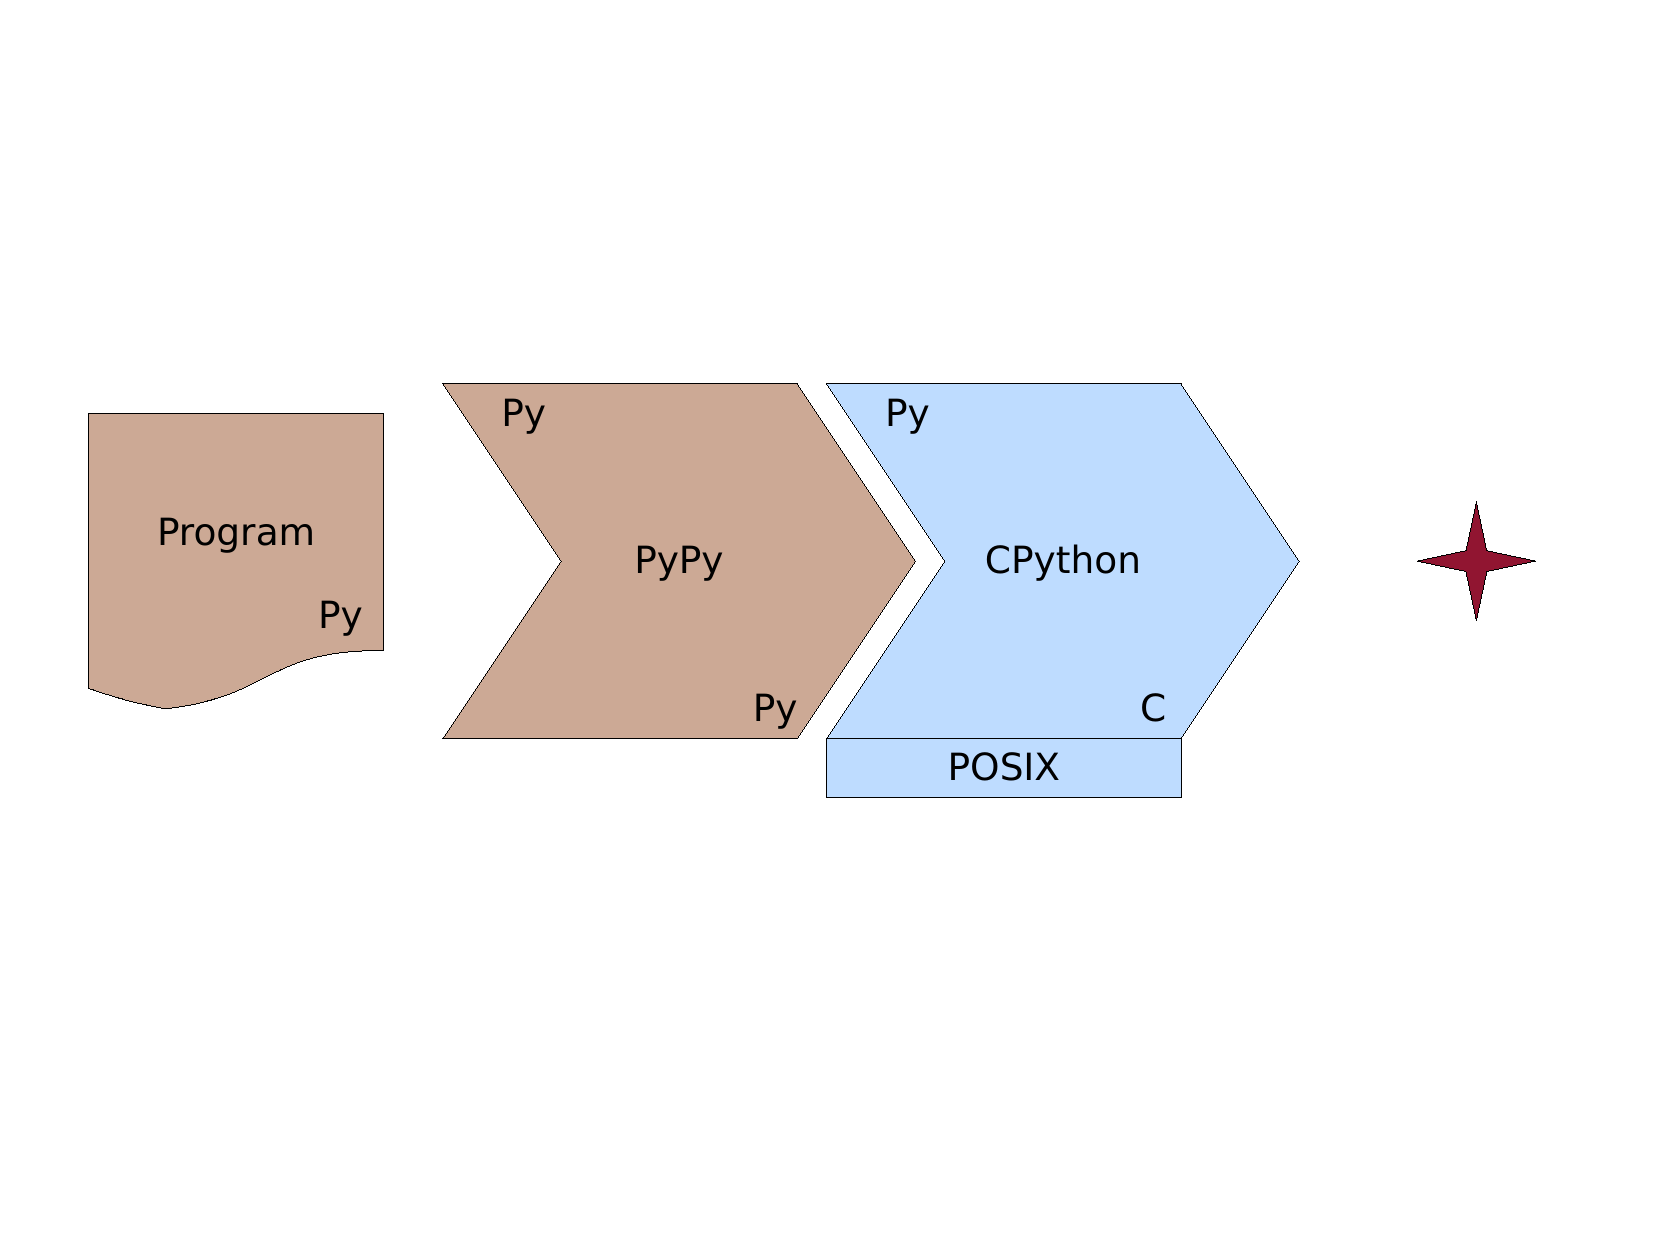

PyPy
Py
CPython
Py
Program
Py
C
Py
POSIX
POSIX
POSIX